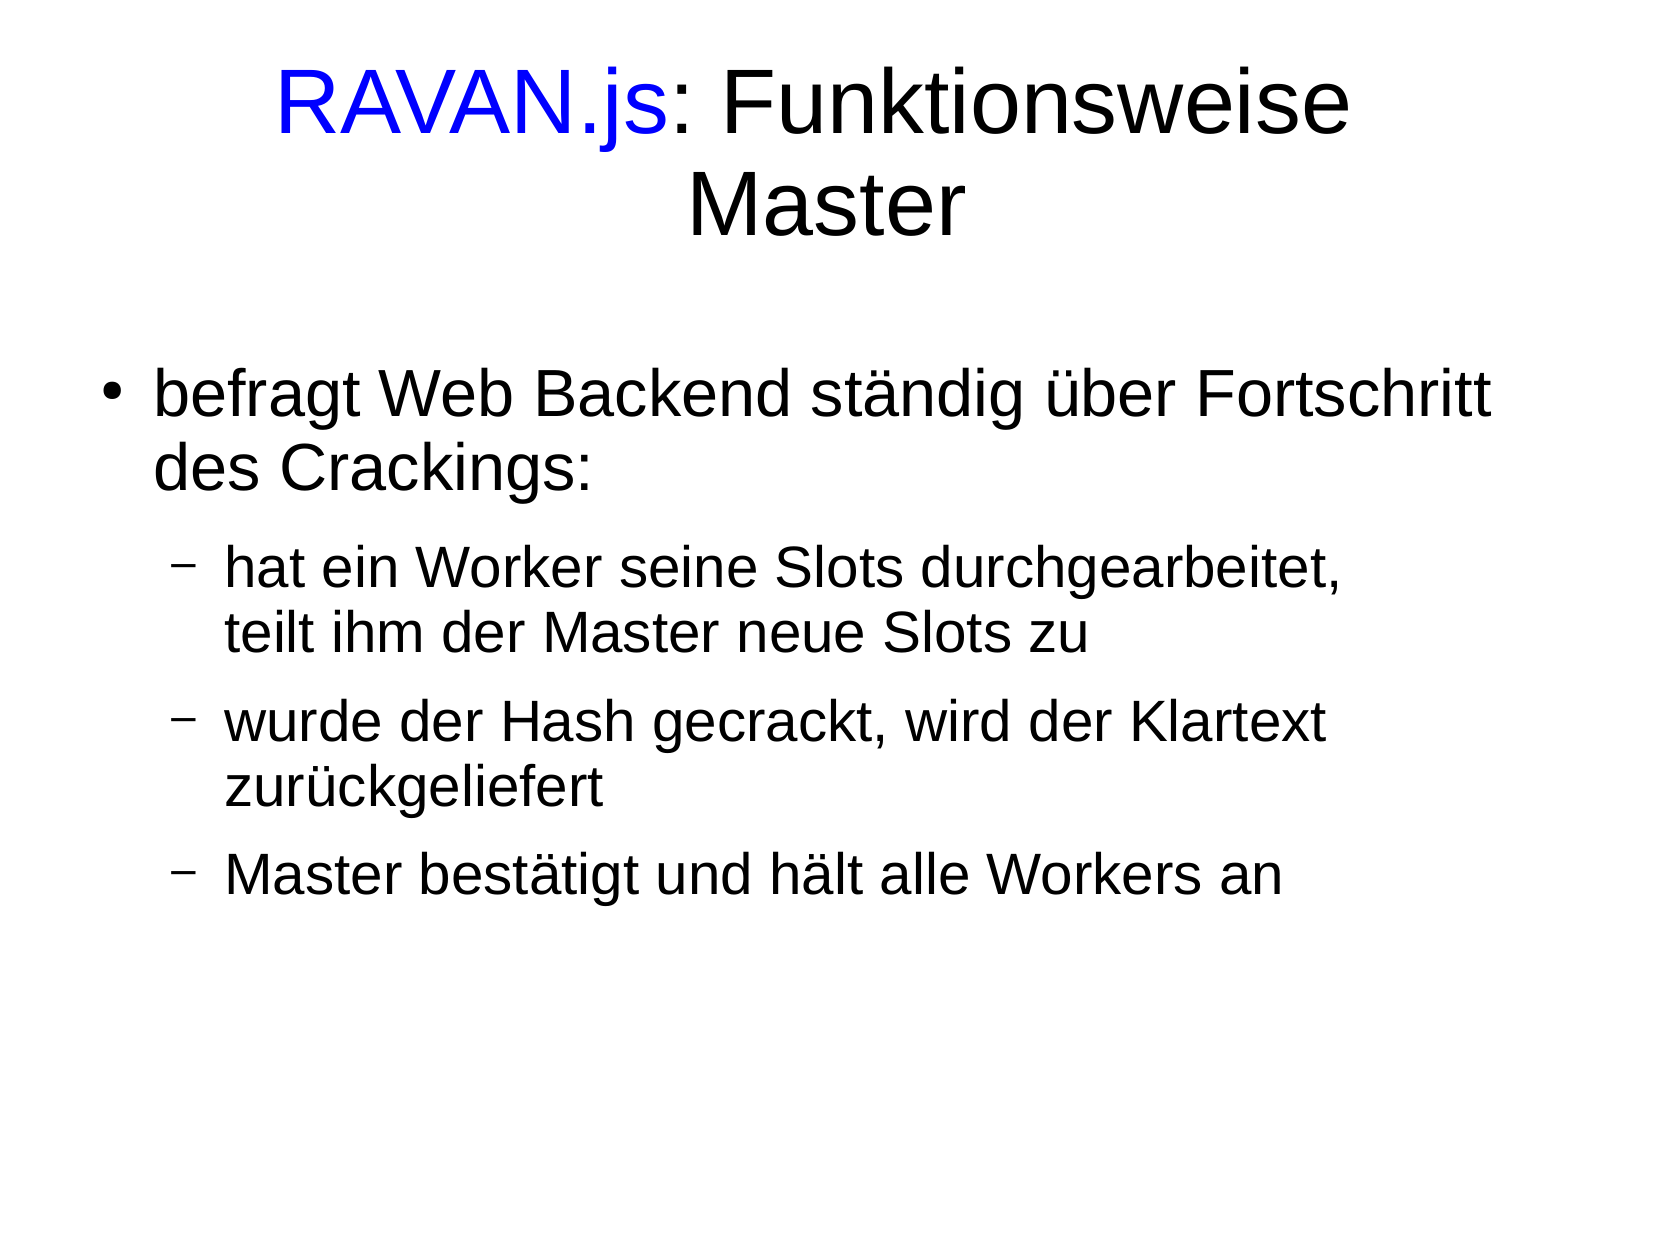

# RAVAN.js: Funktionsweise Master
befragt Web Backend ständig über Fortschritt des Crackings:
hat ein Worker seine Slots durchgearbeitet,
teilt ihm der Master neue Slots zu
wurde der Hash gecrackt, wird der Klartext zurückgeliefert
Master bestätigt und hält alle Workers an